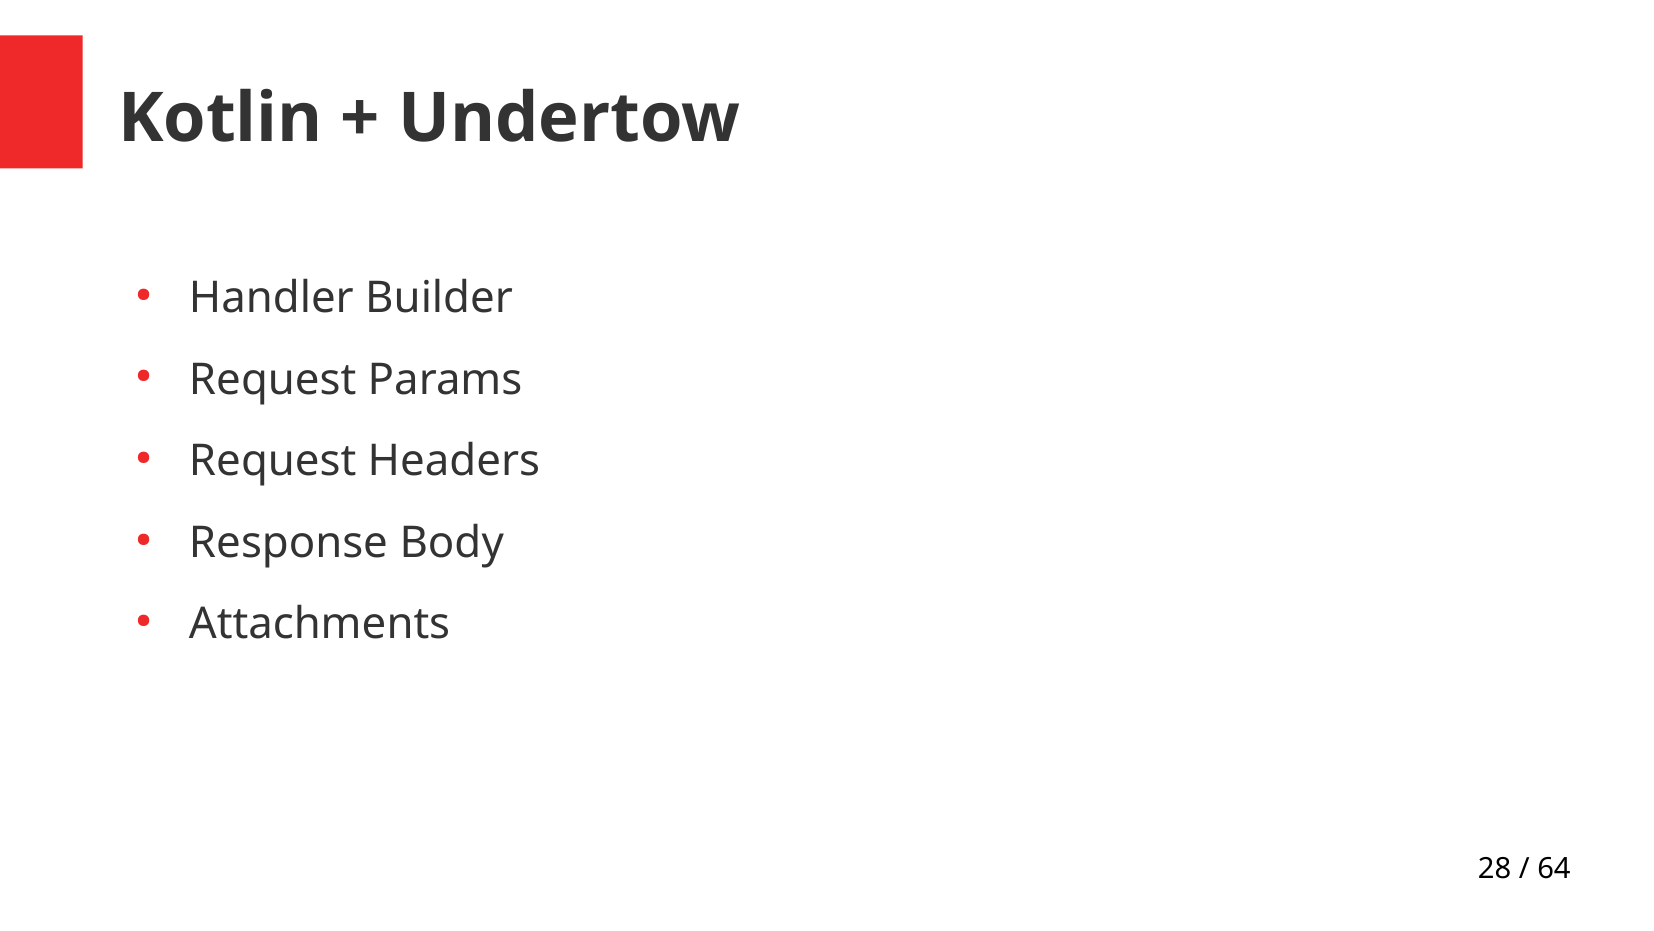

# Kotlin + Undertow
Handler Builder
Request Params
Request Headers
Response Body
Attachments
28